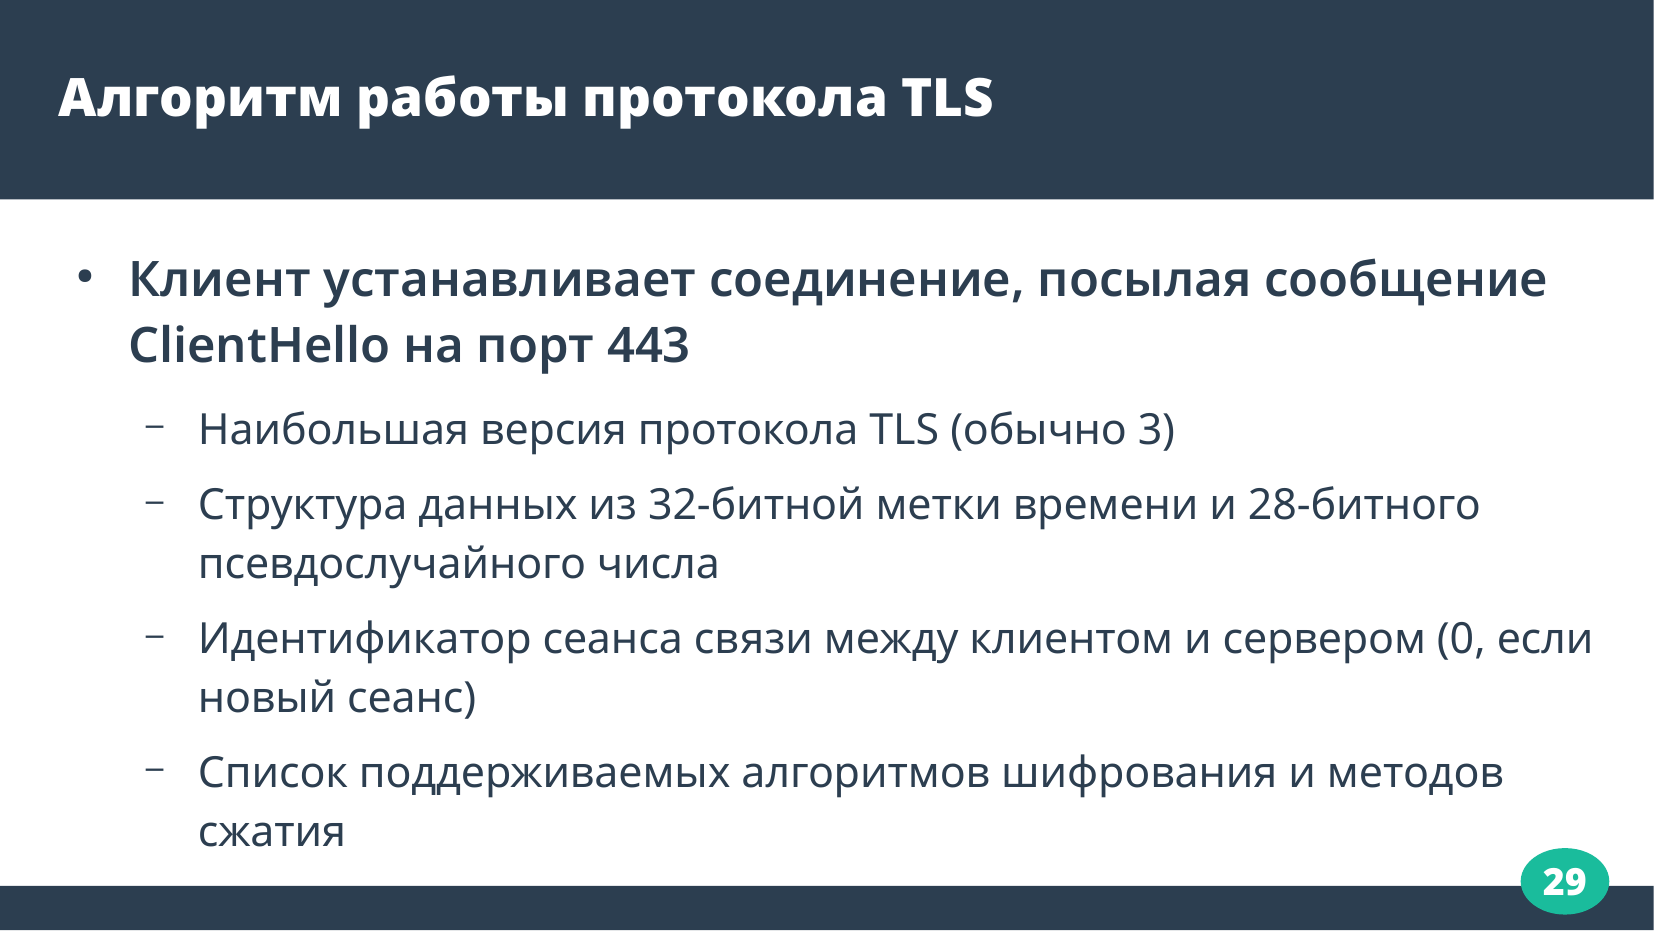

# Алгоритм работы протокола TLS
Клиент устанавливает соединение, посылая сообщение ClientHello на порт 443
Наибольшая версия протокола TLS (обычно 3)
Структура данных из 32-битной метки времени и 28-битного псевдослучайного числа
Идентификатор сеанса связи между клиентом и сервером (0, если новый сеанс)
Список поддерживаемых алгоритмов шифрования и методов сжатия
29